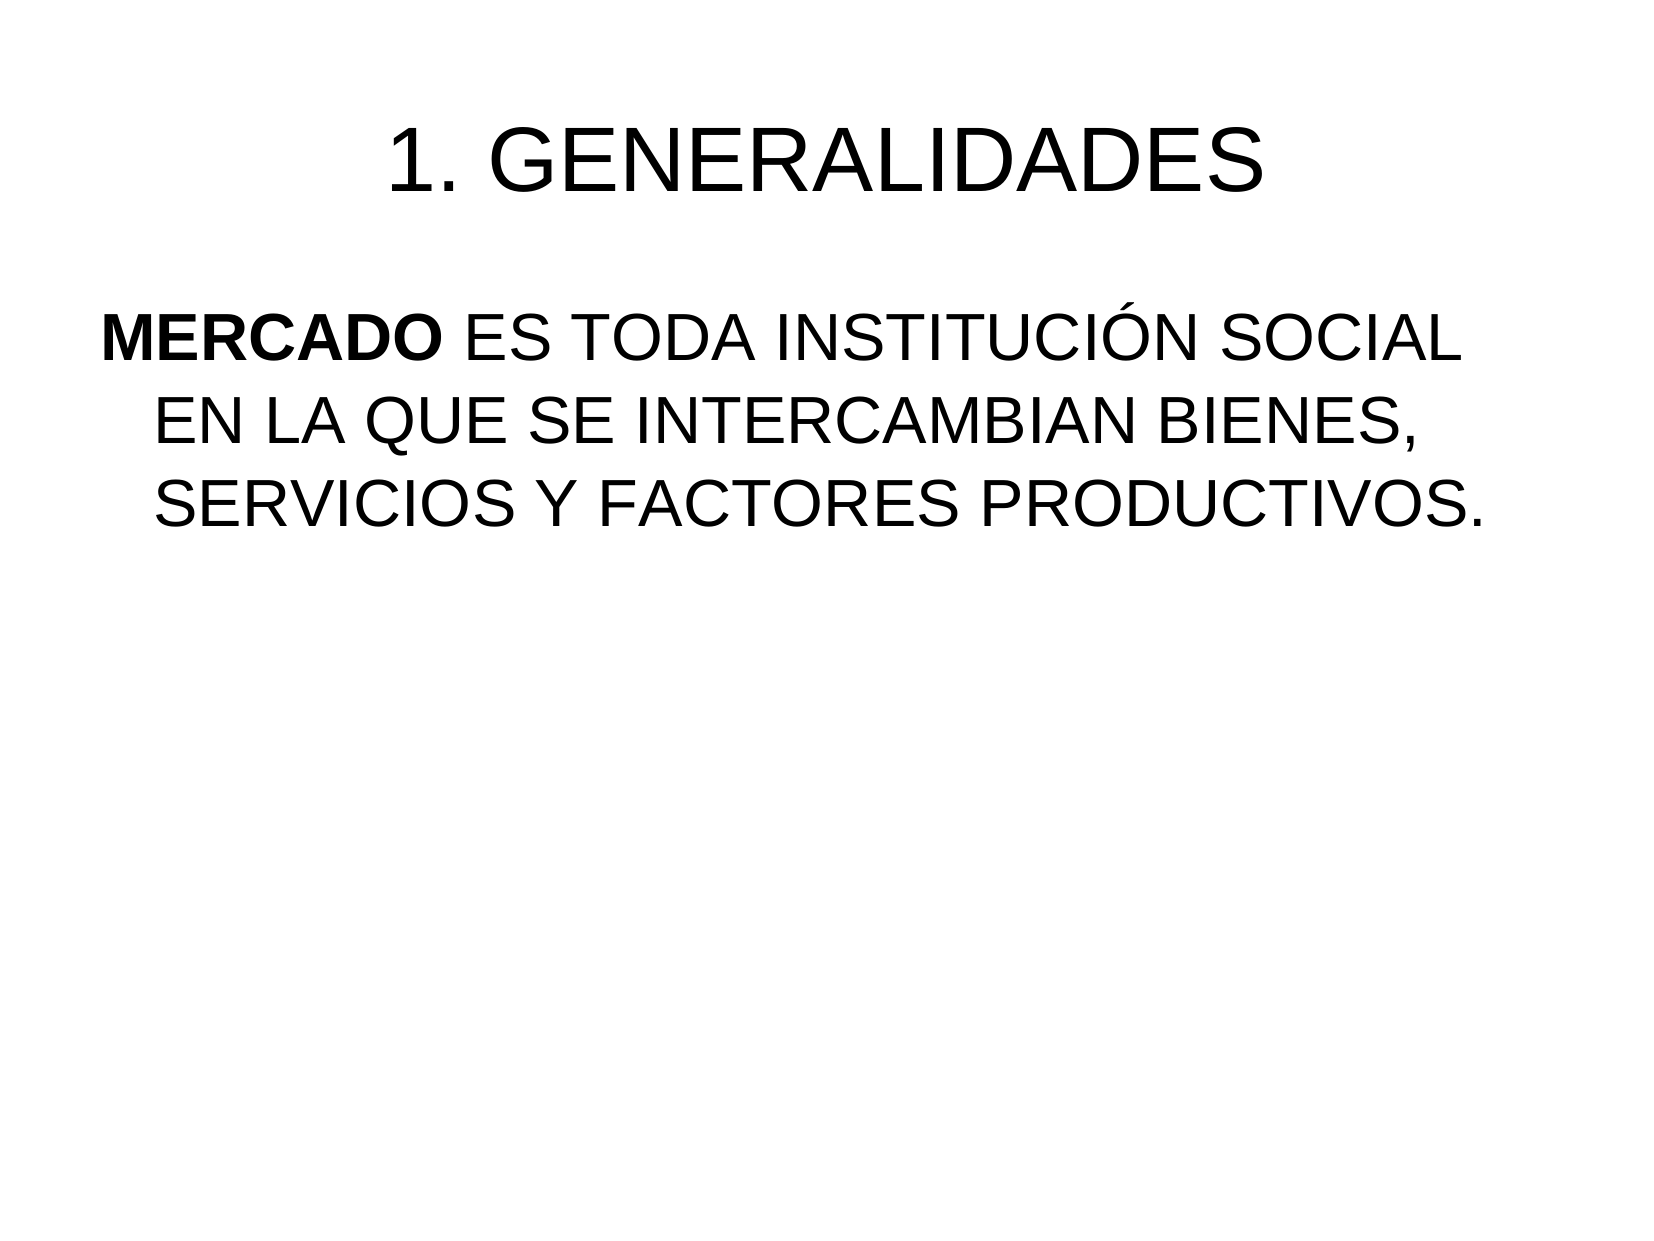

# 1. GENERALIDADES
MERCADO ES TODA INSTITUCIÓN SOCIAL EN LA QUE SE INTERCAMBIAN BIENES, SERVICIOS Y FACTORES PRODUCTIVOS.